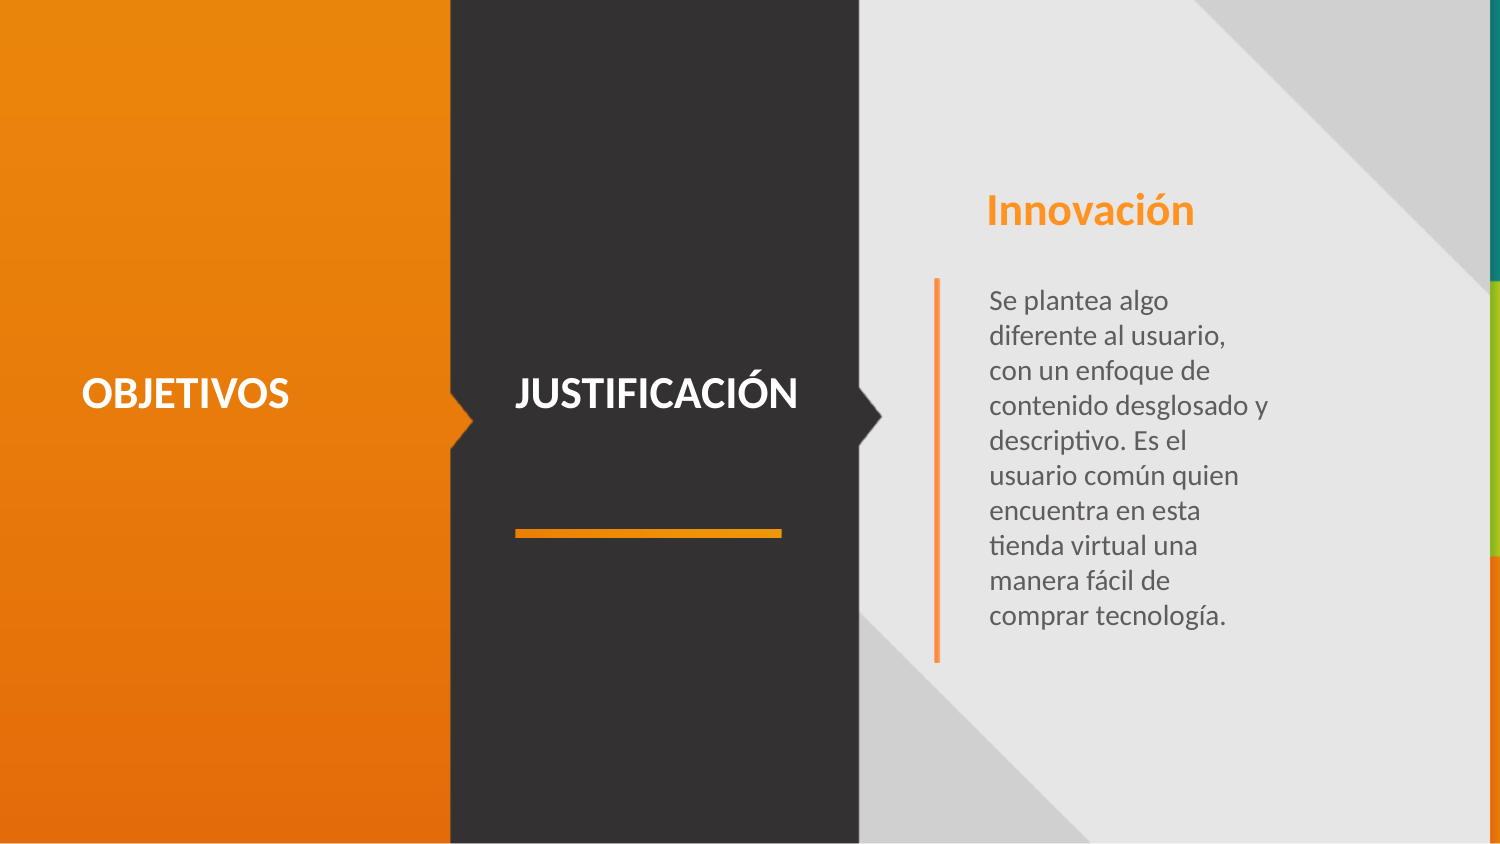

Innovación
Se plantea algo
diferente al usuario, con un enfoque de contenido desglosado y descriptivo. Es el usuario común quien encuentra en esta tienda virtual una manera fácil de comprar tecnología.
OBJETIVOS
JUSTIFICACIÓN